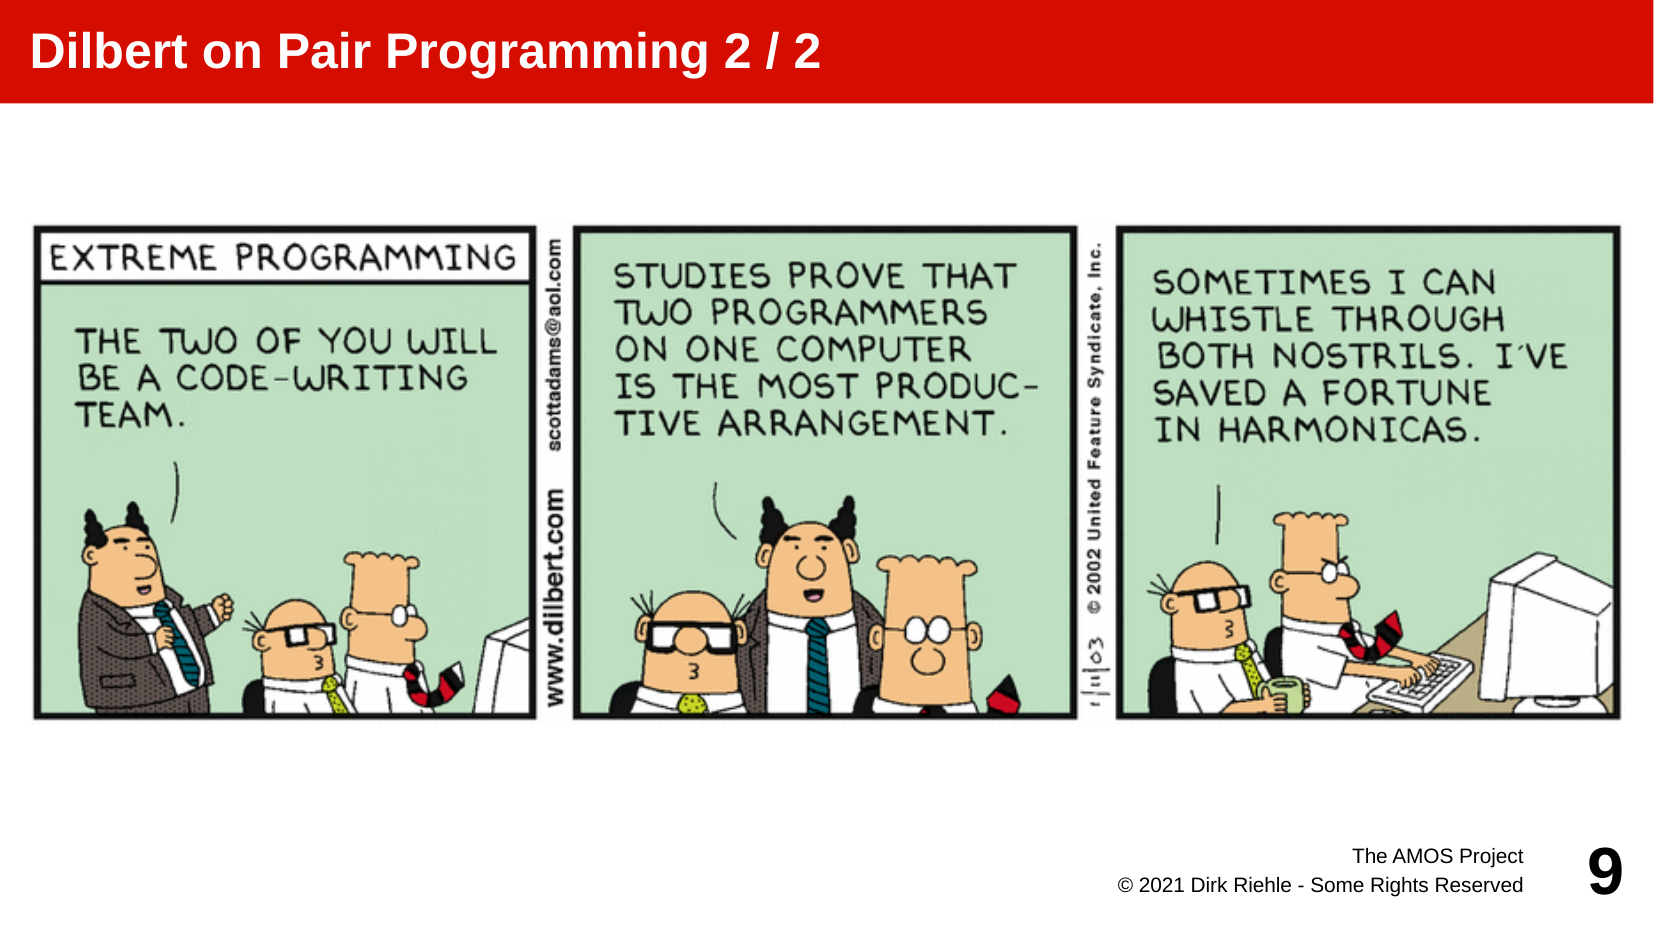

# Dilbert on Pair Programming 2 / 2
The AMOS Project
9
© 2021 Dirk Riehle - Some Rights Reserved